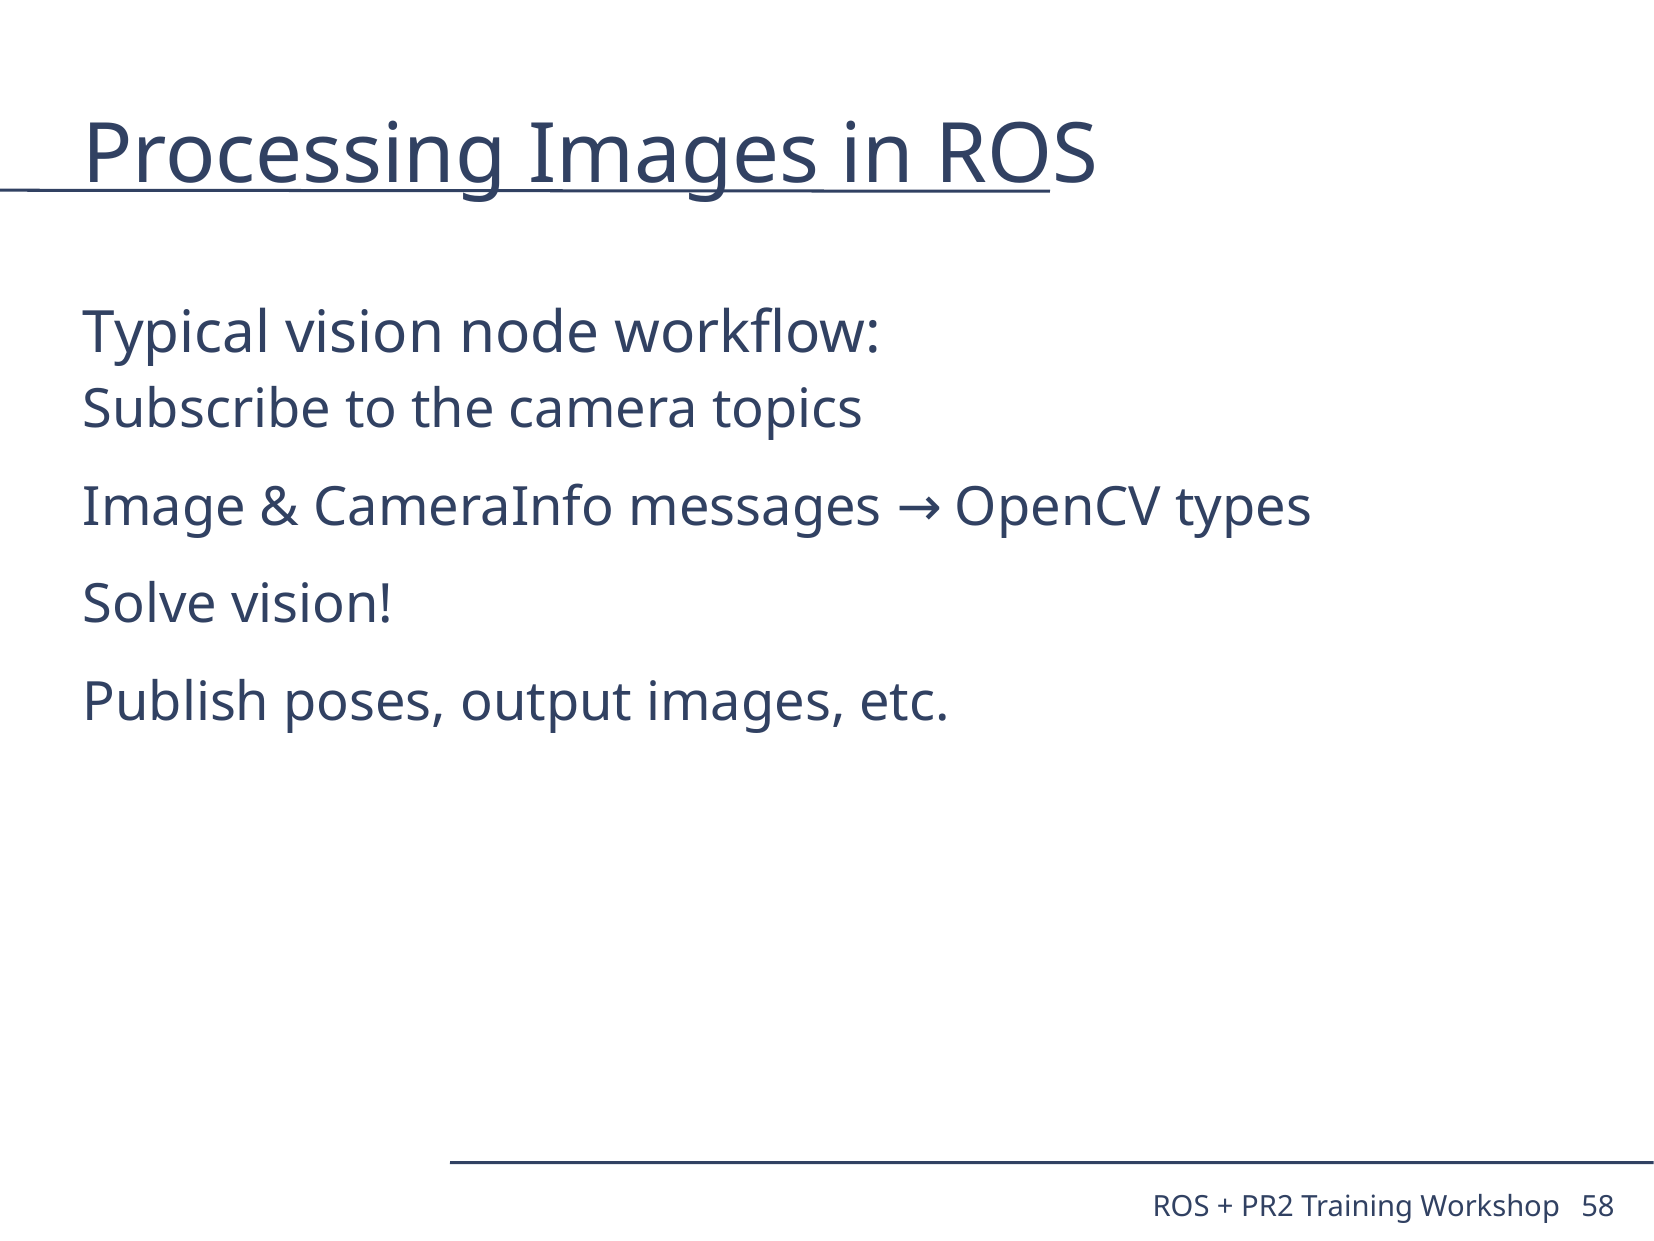

# Processing Images in ROS
Typical vision node workflow:
Subscribe to the camera topics
Image & CameraInfo messages → OpenCV types
Solve vision!
Publish poses, output images, etc.